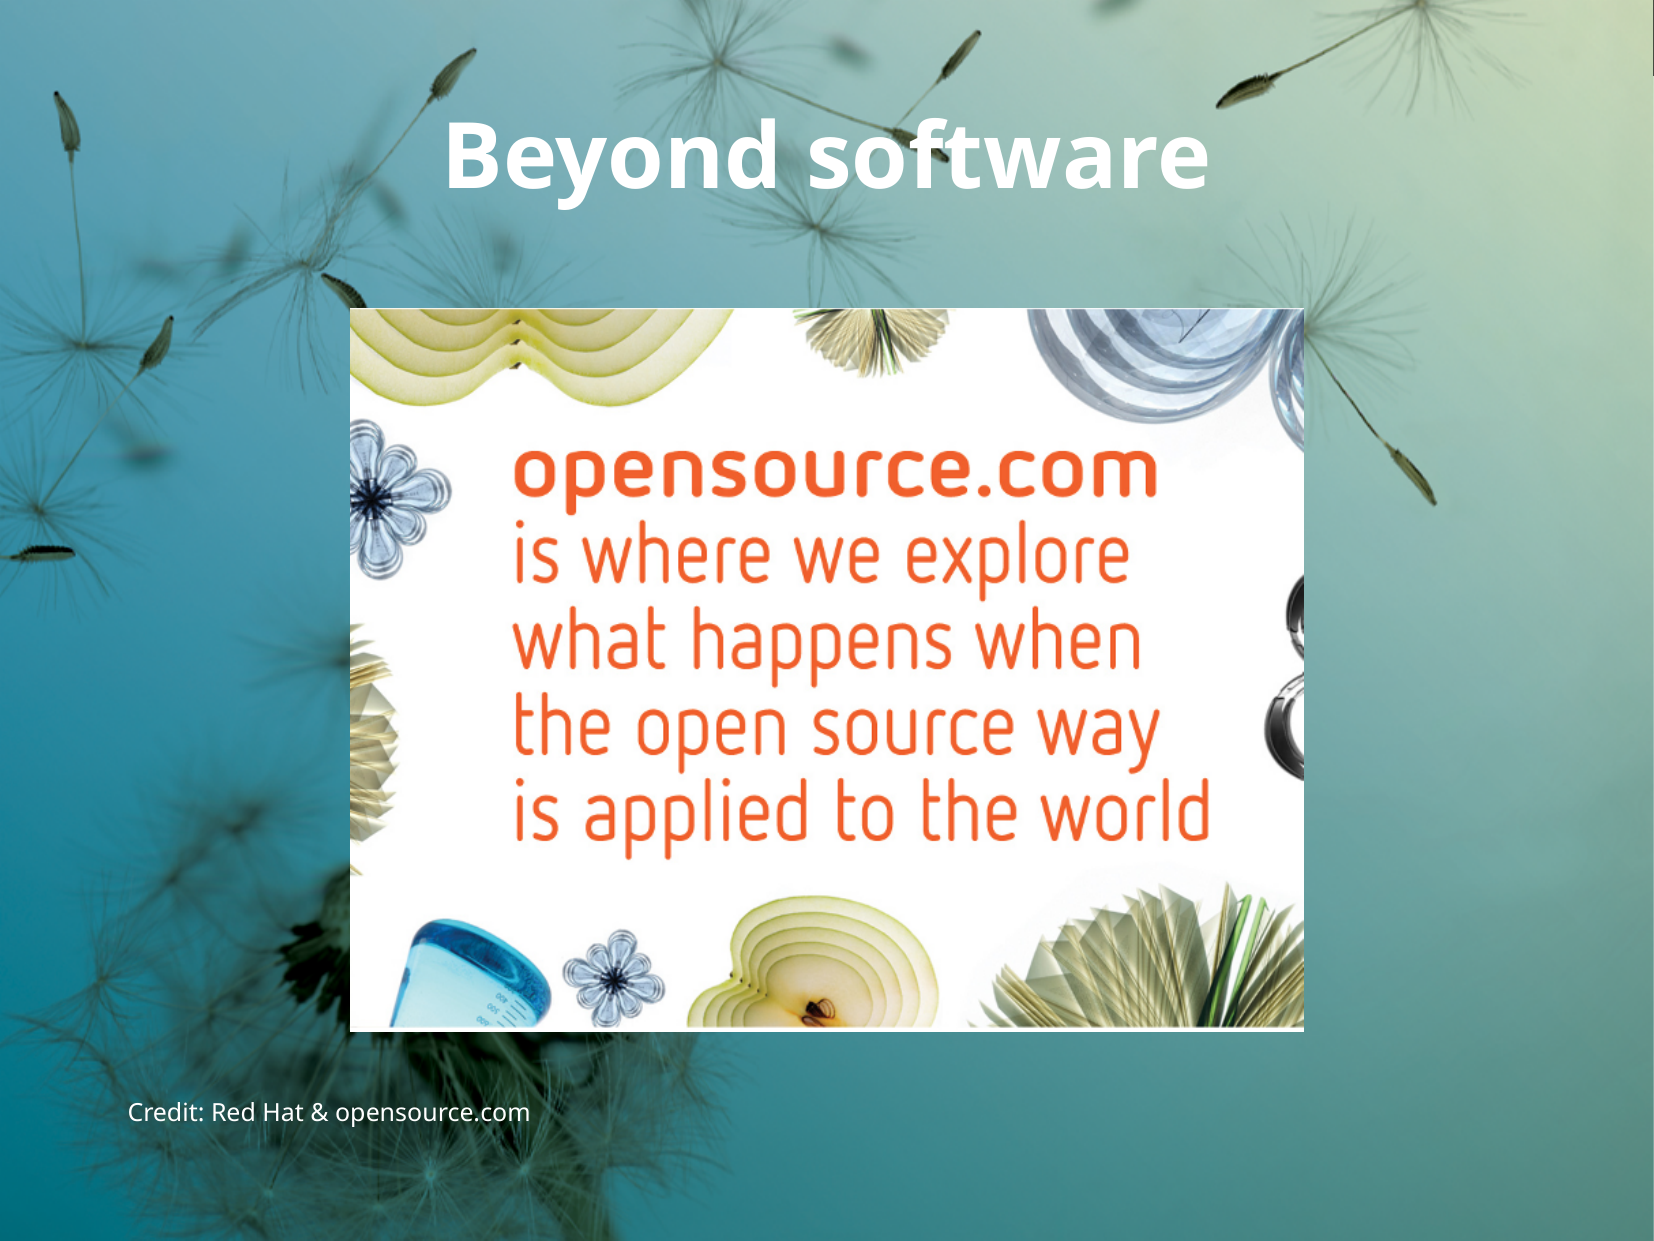

# Beyond software
Credit: Red Hat & opensource.com